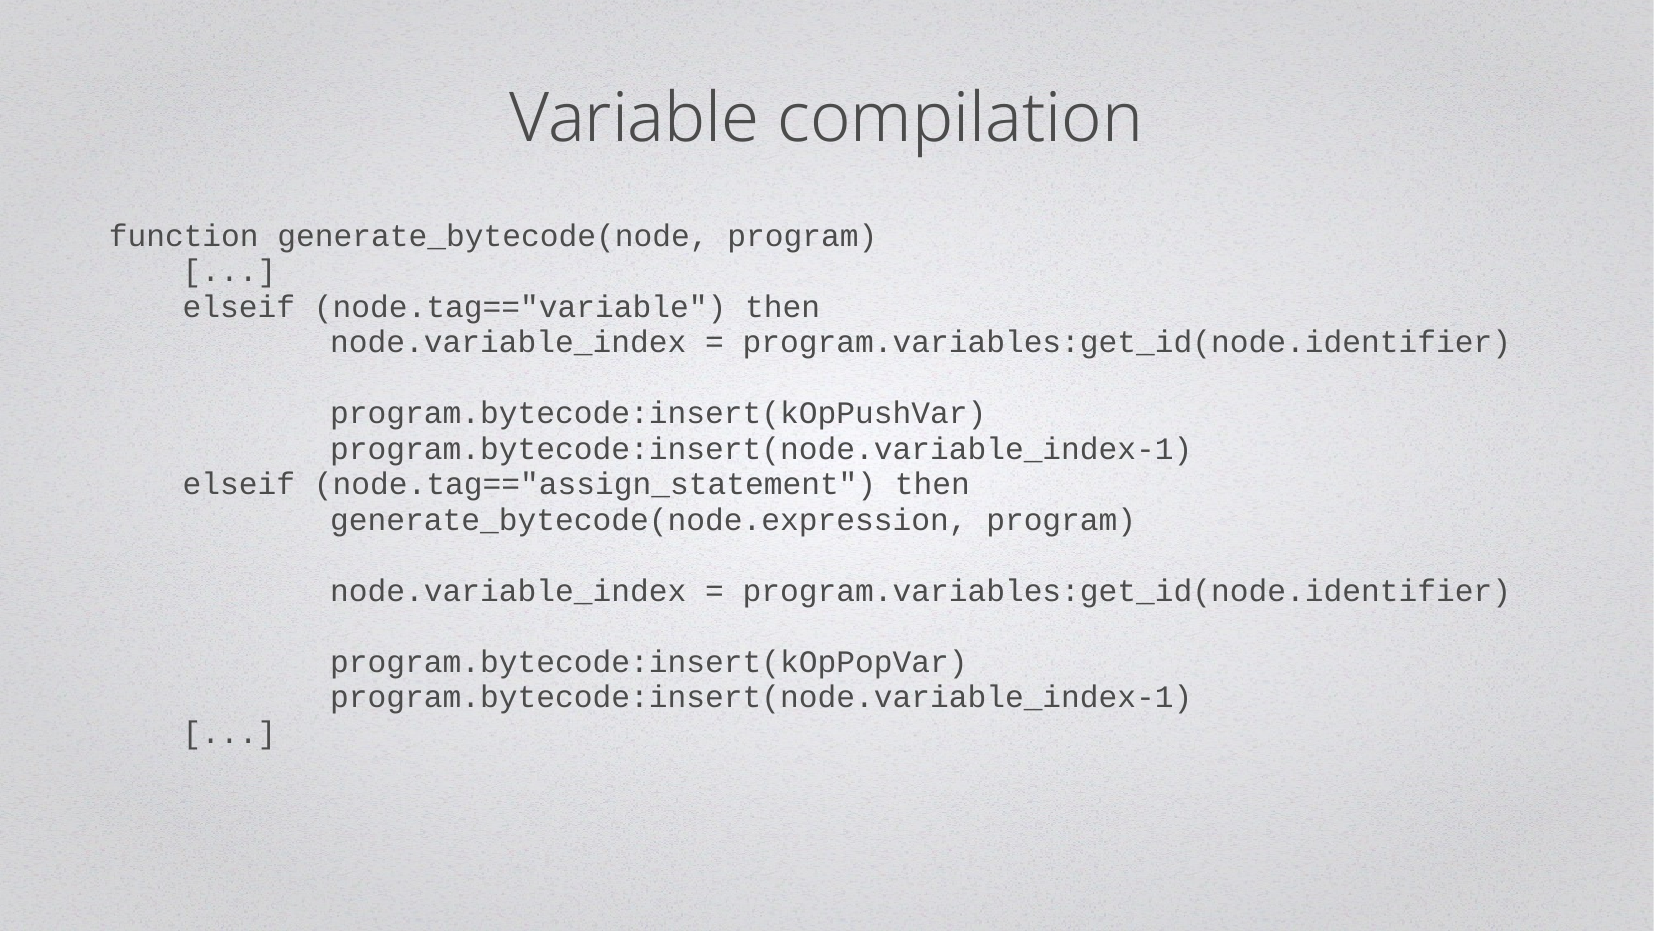

# Variable compilation
function generate_bytecode(node, program)
	[...]
	elseif (node.tag=="variable") then
			node.variable_index = program.variables:get_id(node.identifier)
			program.bytecode:insert(kOpPushVar)
			program.bytecode:insert(node.variable_index-1)
	elseif (node.tag=="assign_statement") then
			generate_bytecode(node.expression, program)
			node.variable_index = program.variables:get_id(node.identifier)
			program.bytecode:insert(kOpPopVar)
			program.bytecode:insert(node.variable_index-1)
	[...]